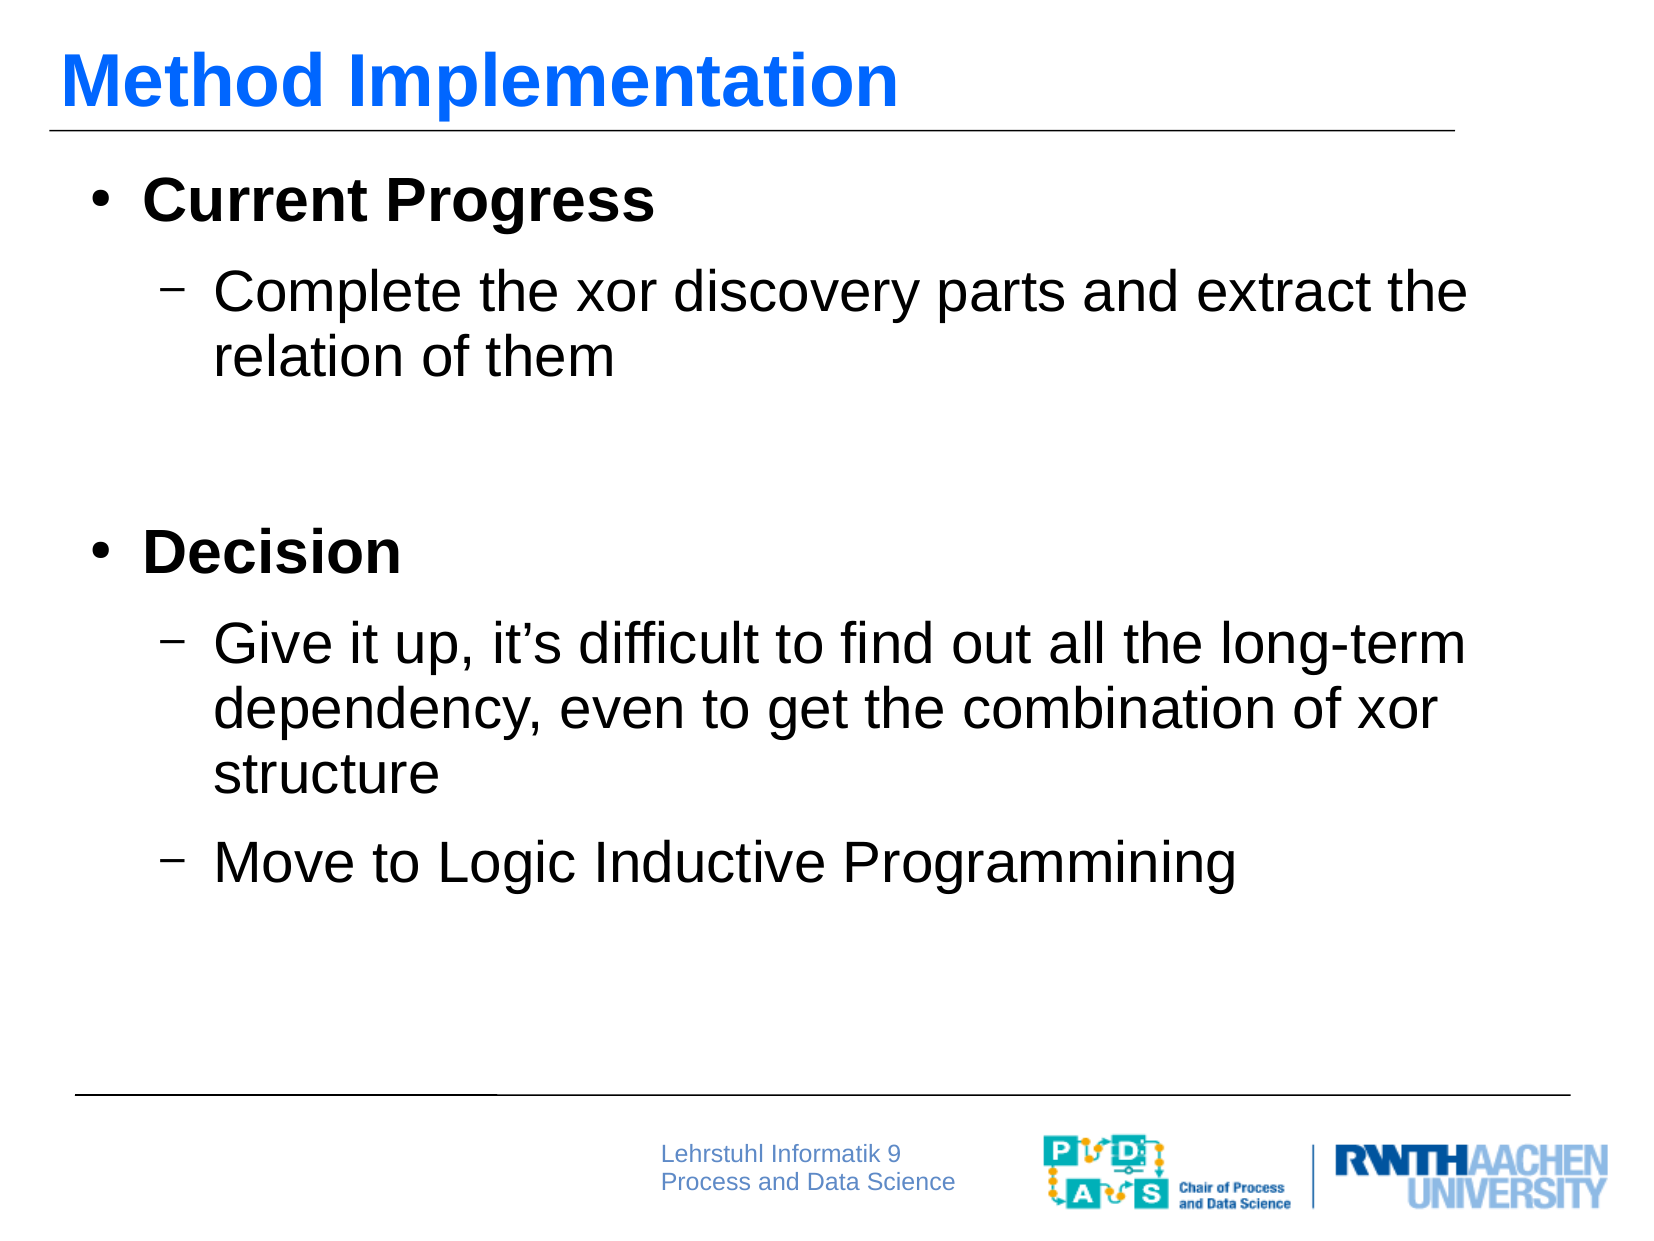

# Method Implementation
Current Progress
Complete the xor discovery parts and extract the relation of them
Decision
Give it up, it’s difficult to find out all the long-term dependency, even to get the combination of xor structure
Move to Logic Inductive Programmining